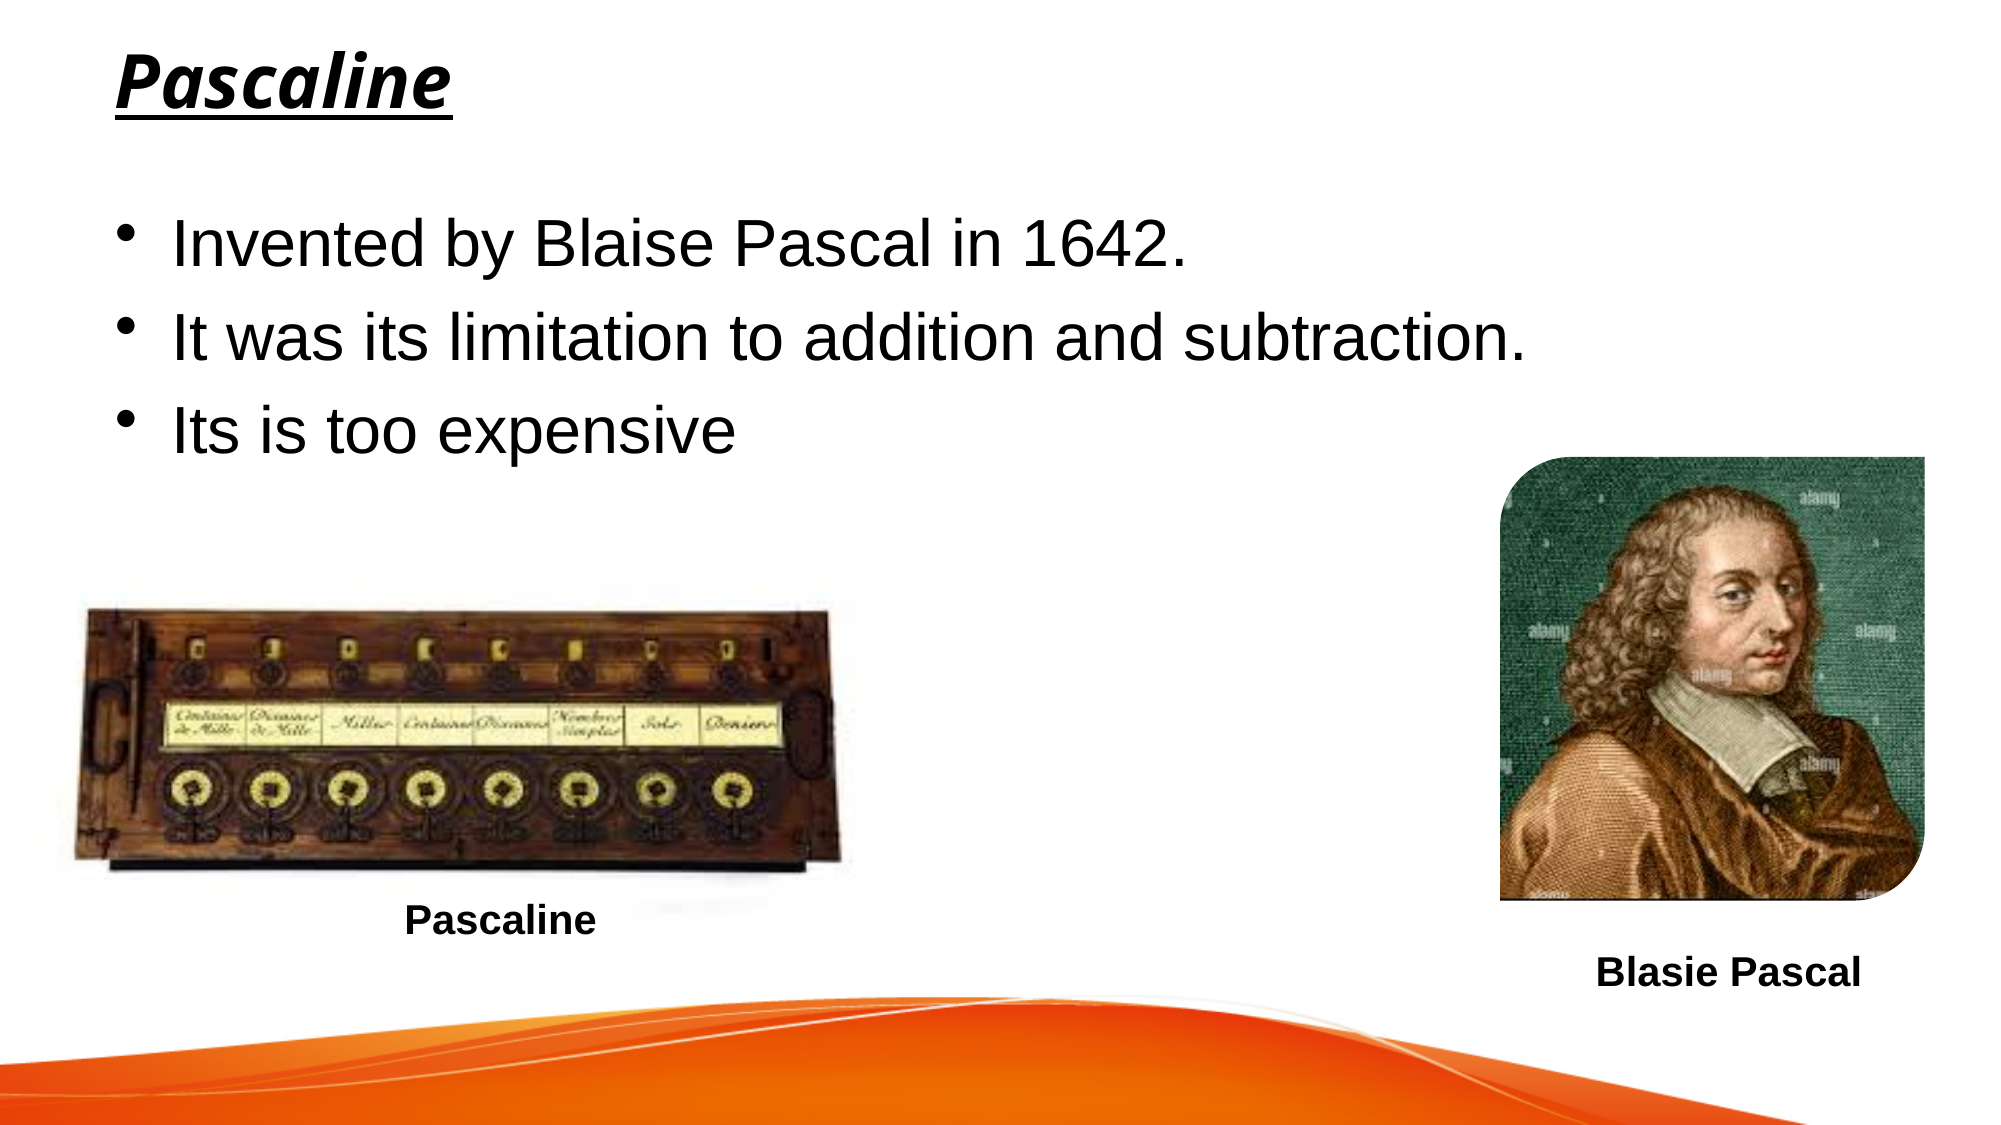

# Pascaline
Invented by Blaise Pascal in 1642.
It was its limitation to addition and subtraction.
Its is too expensive
Pascaline
Blasie Pascal